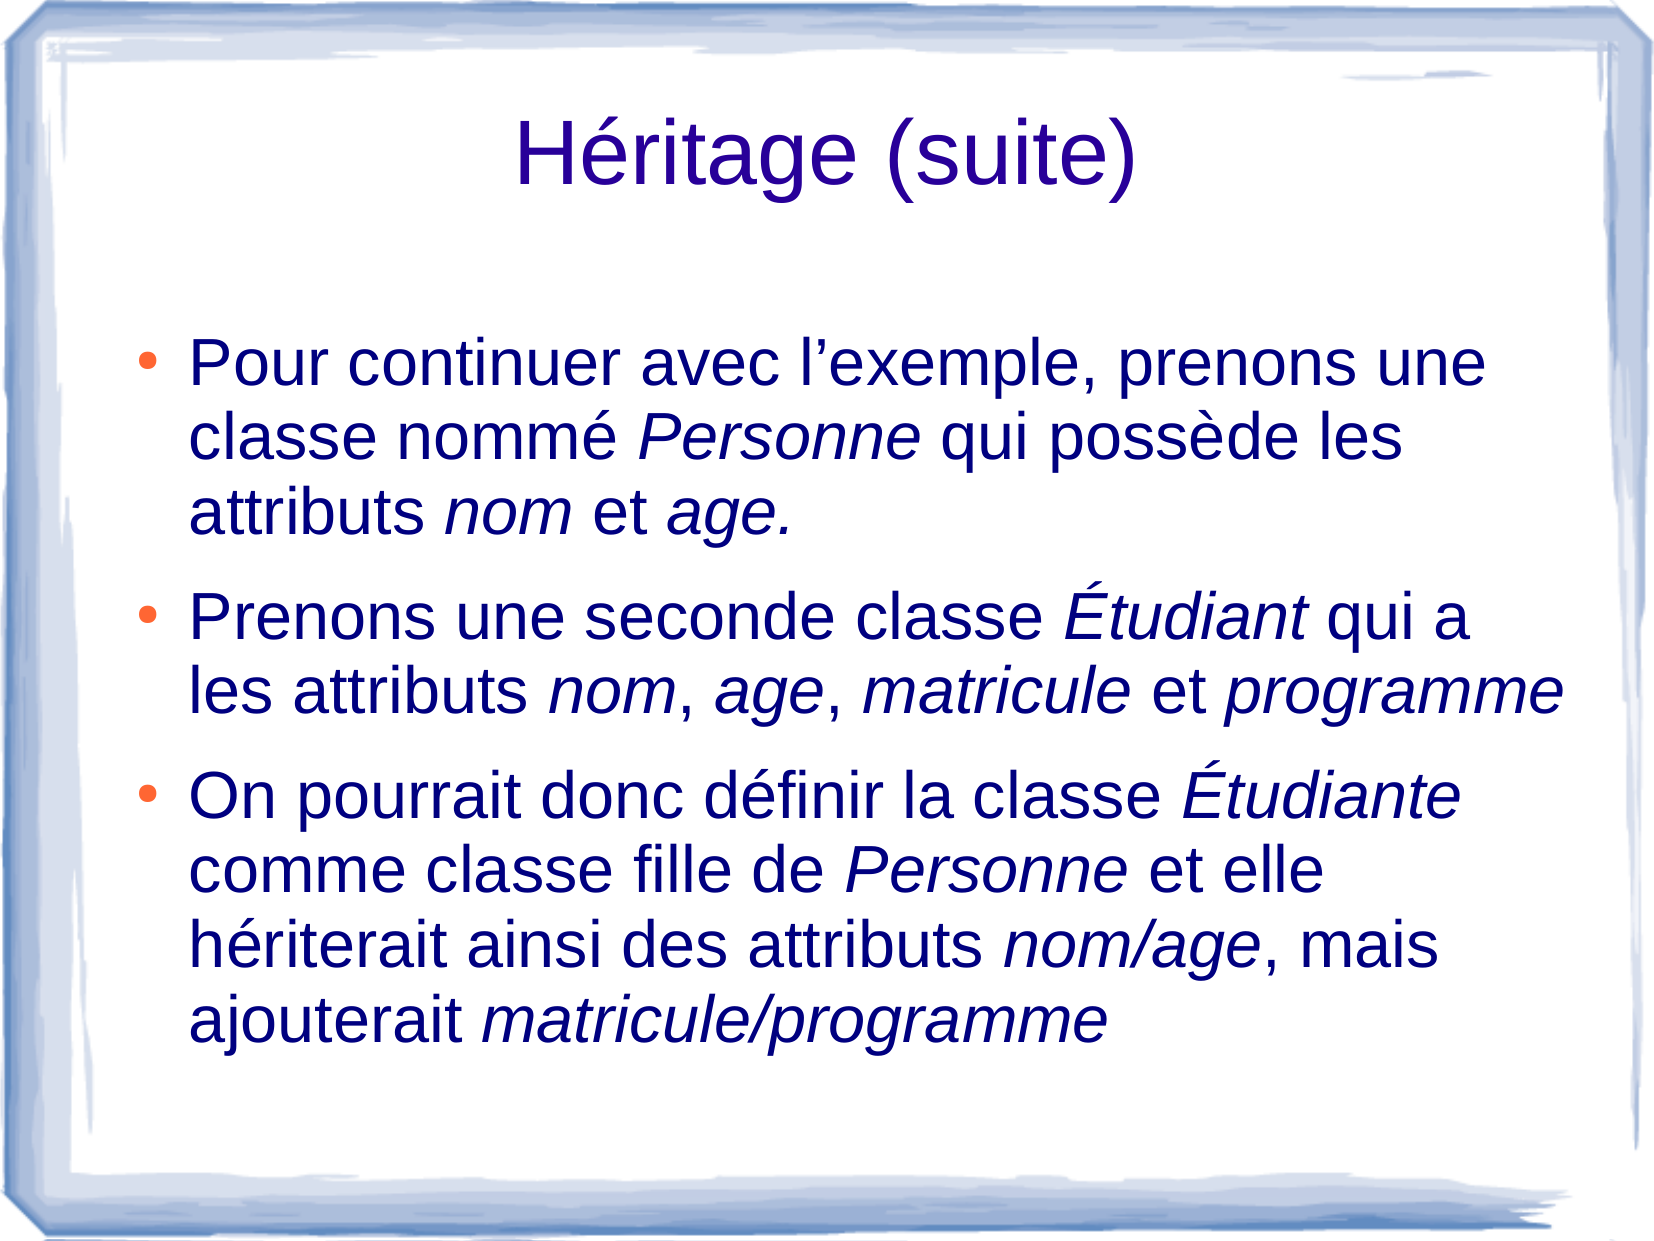

# Héritage (suite)
Pour continuer avec l’exemple, prenons une classe nommé Personne qui possède les attributs nom et age.
Prenons une seconde classe Étudiant qui a les attributs nom, age, matricule et programme
On pourrait donc définir la classe Étudiante comme classe fille de Personne et elle hériterait ainsi des attributs nom/age, mais ajouterait matricule/programme